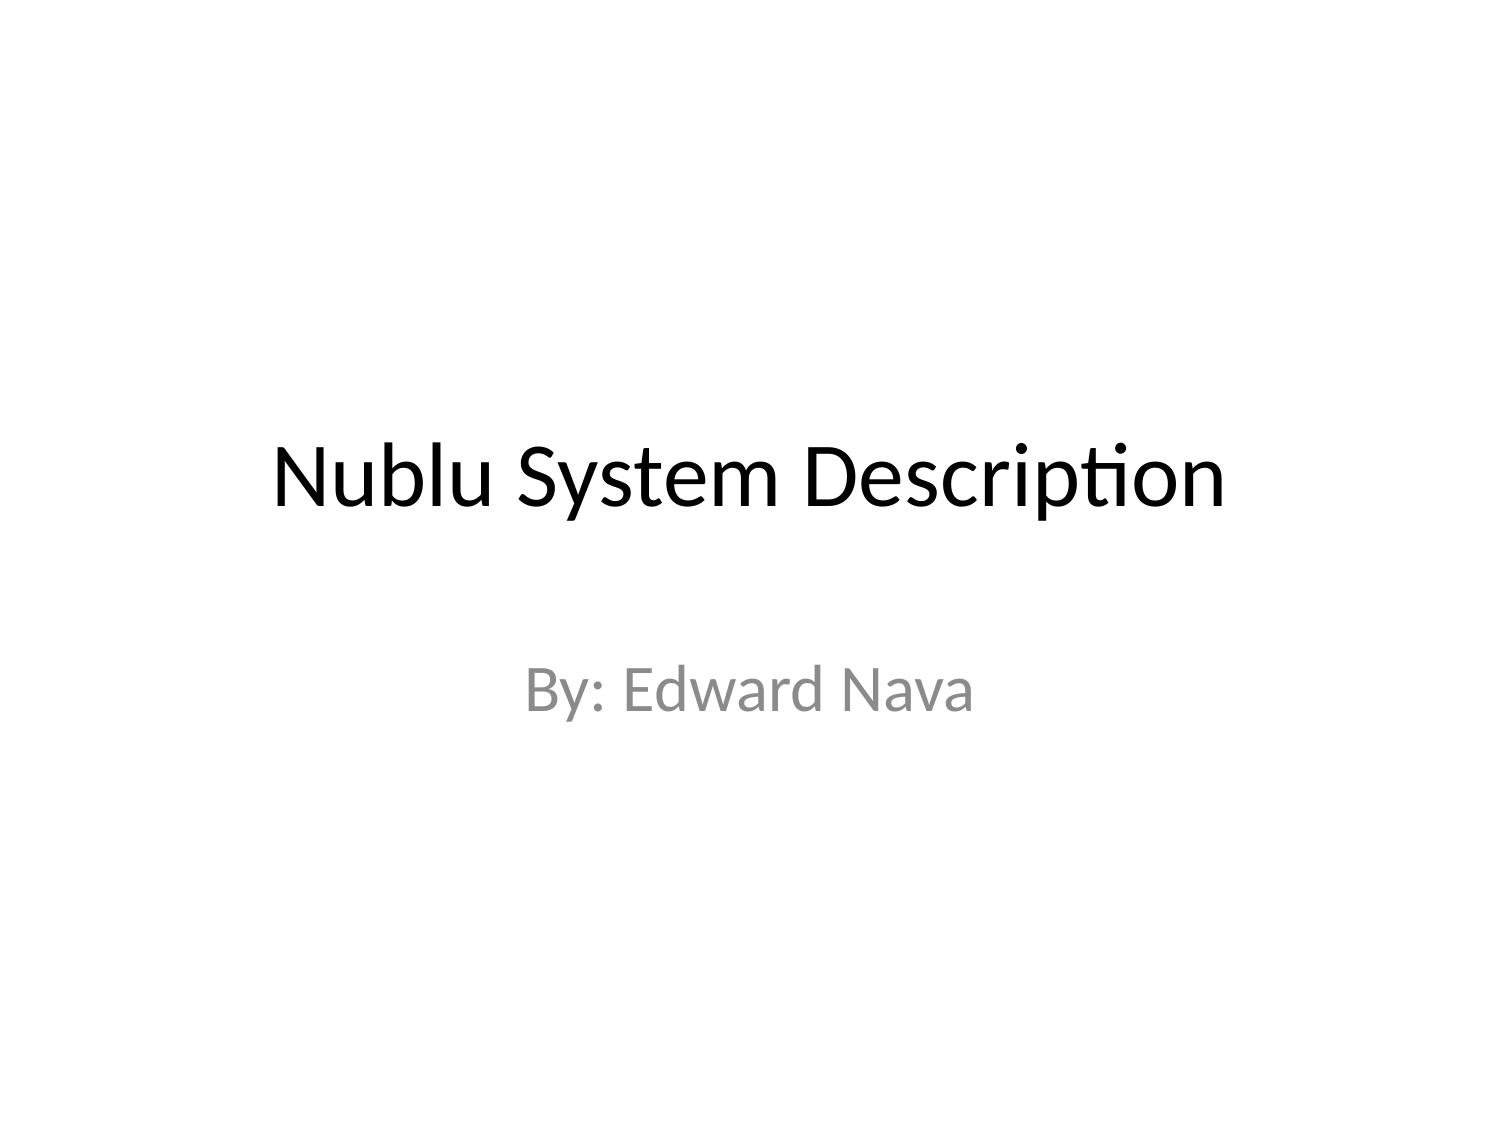

# Nublu System Description
By: Edward Nava